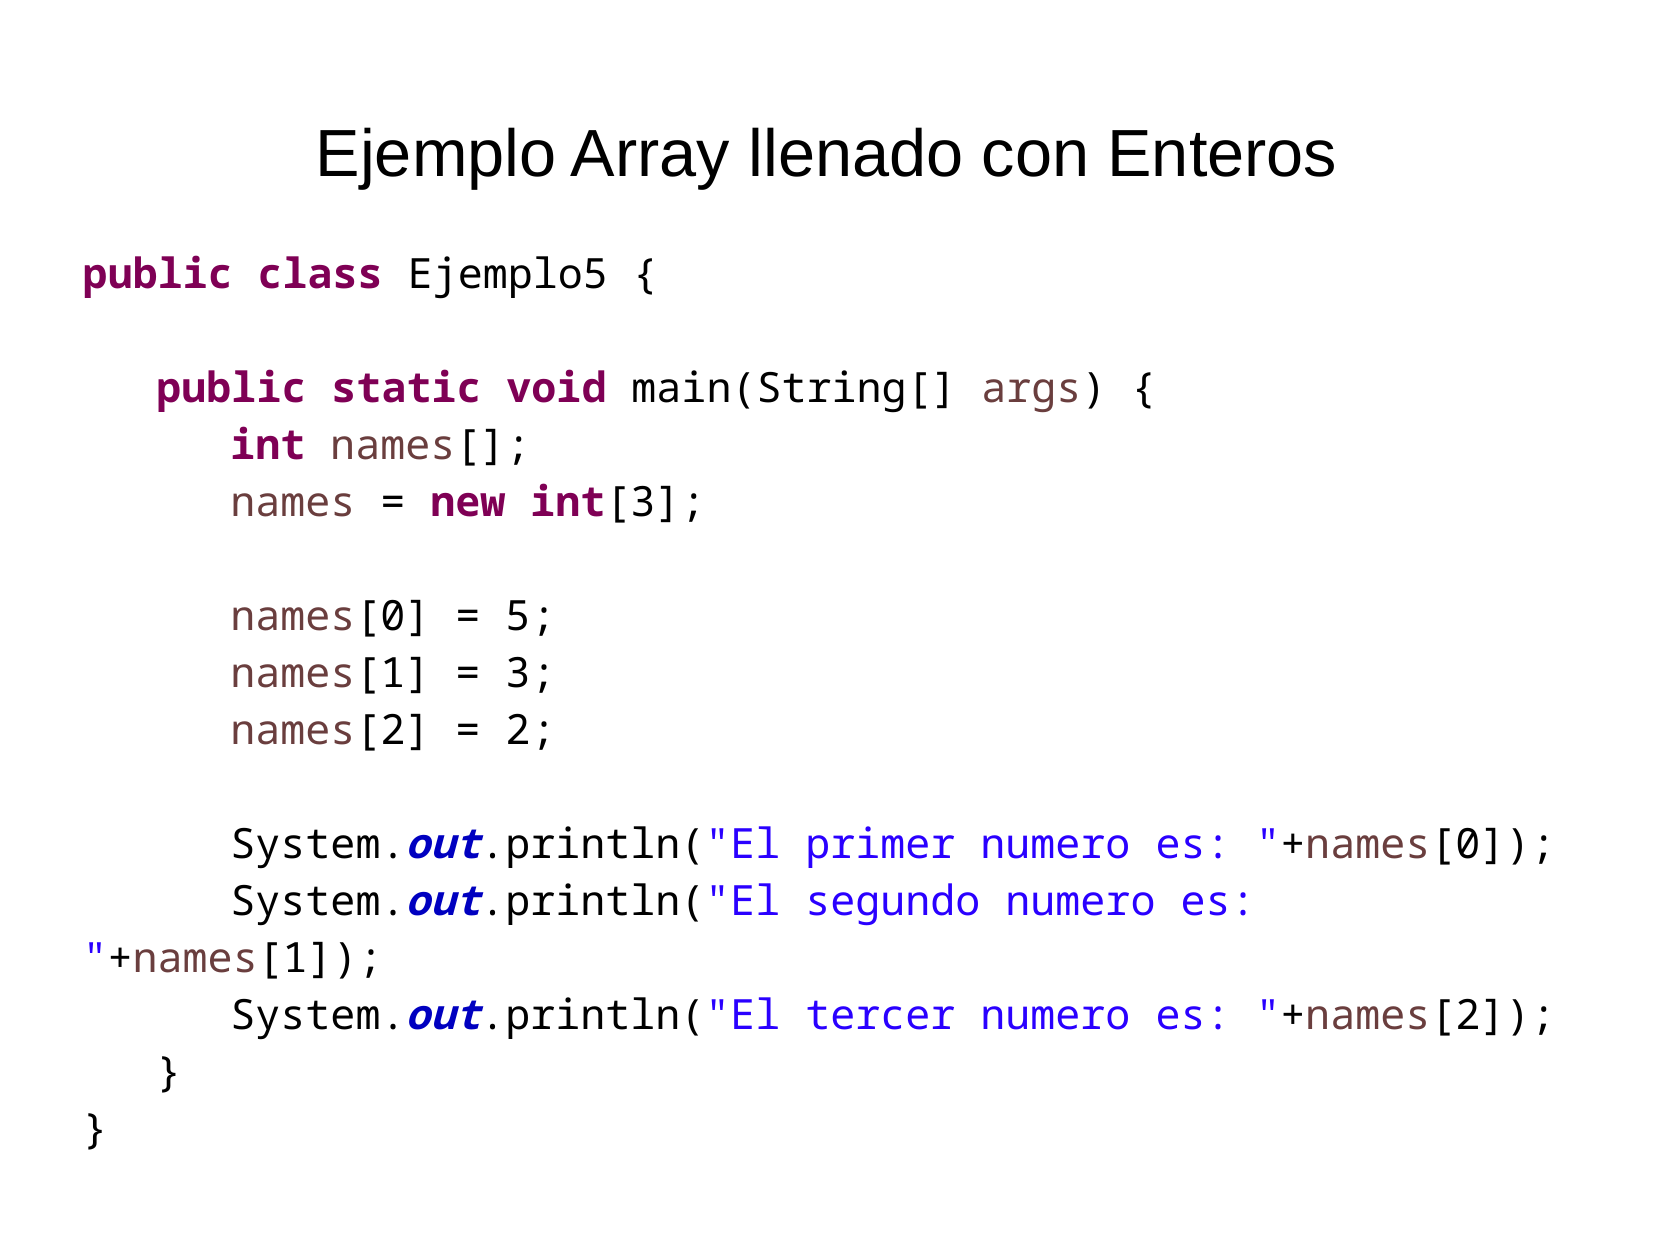

# Ejemplo Array llenado con Enteros
public class Ejemplo5 {
	public static void main(String[] args) {
		int names[];
		names = new int[3];
		names[0] = 5;
		names[1] = 3;
		names[2] = 2;
		System.out.println("El primer numero es: "+names[0]);
		System.out.println("El segundo numero es: "+names[1]);
		System.out.println("El tercer numero es: "+names[2]);
	}
}